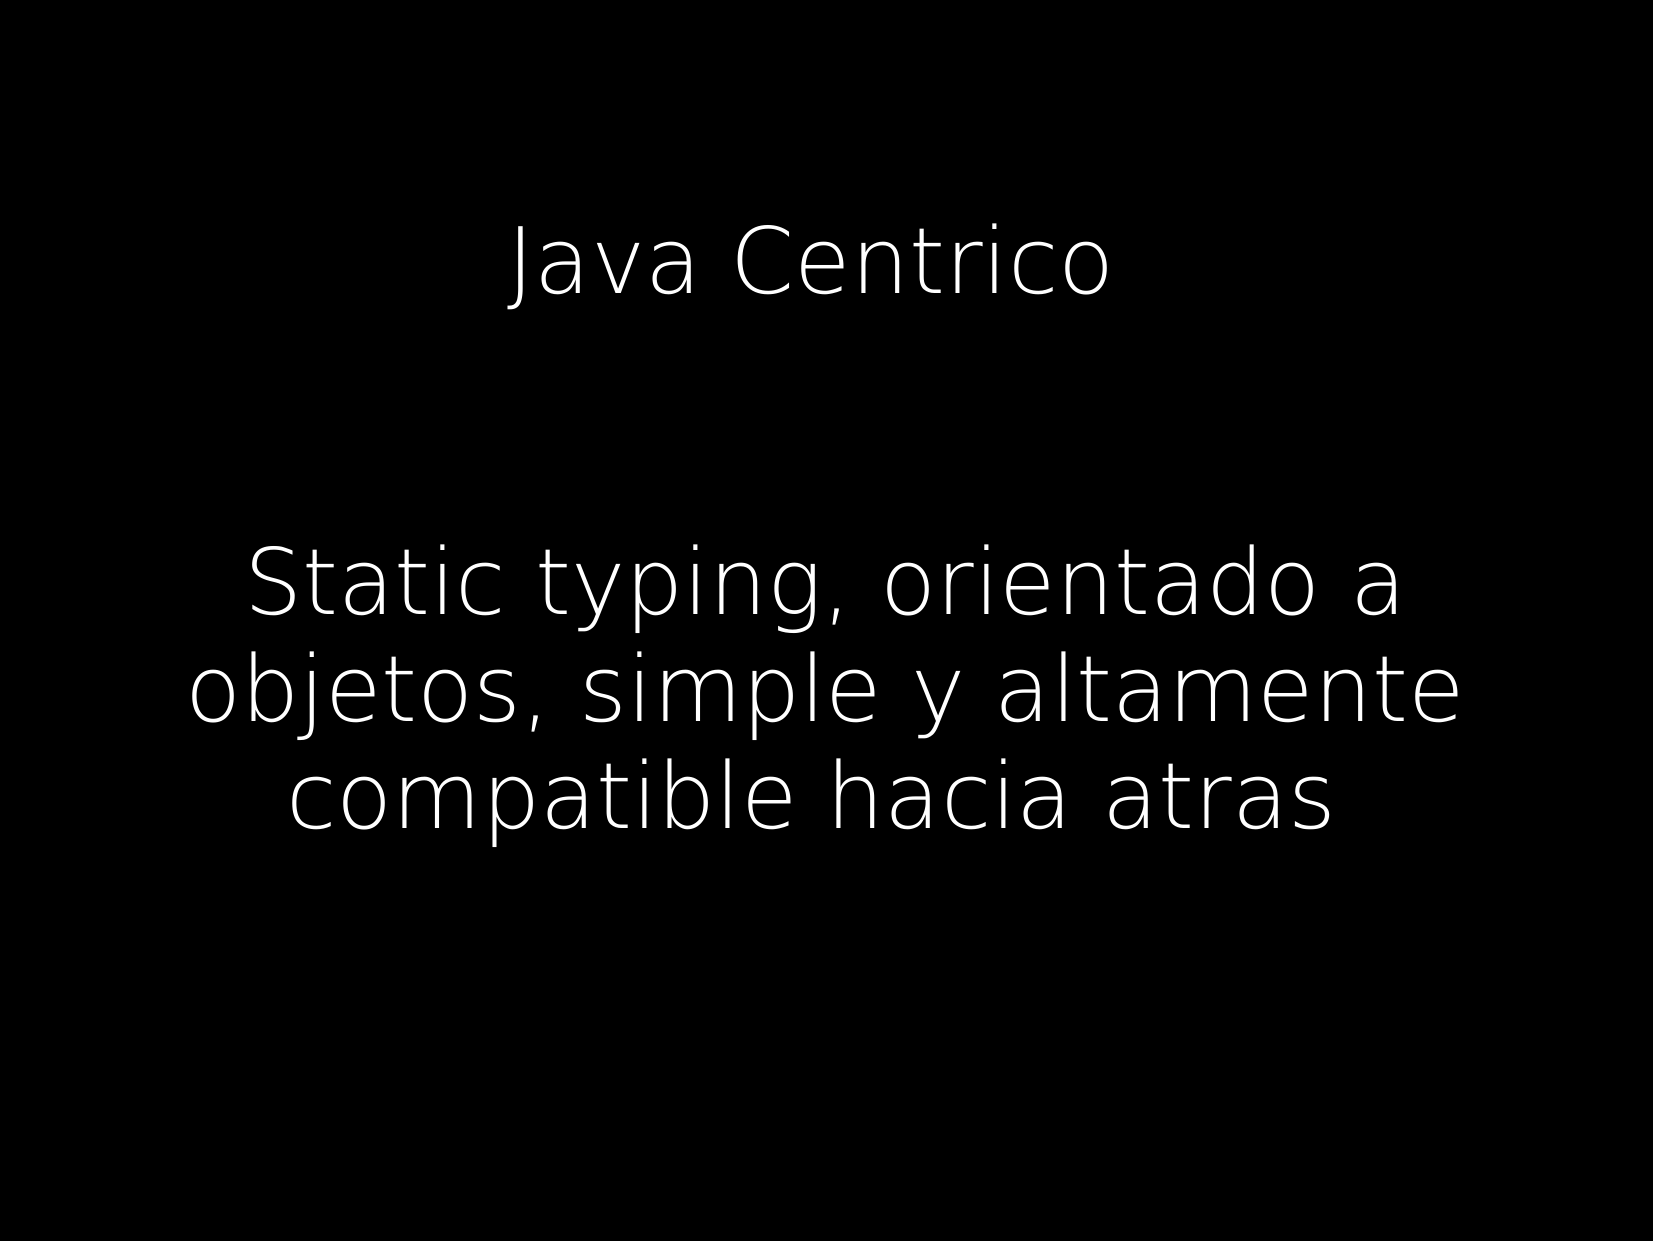

# Java Centrico
Static typing, orientado a objetos, simple y altamente compatible hacia atras